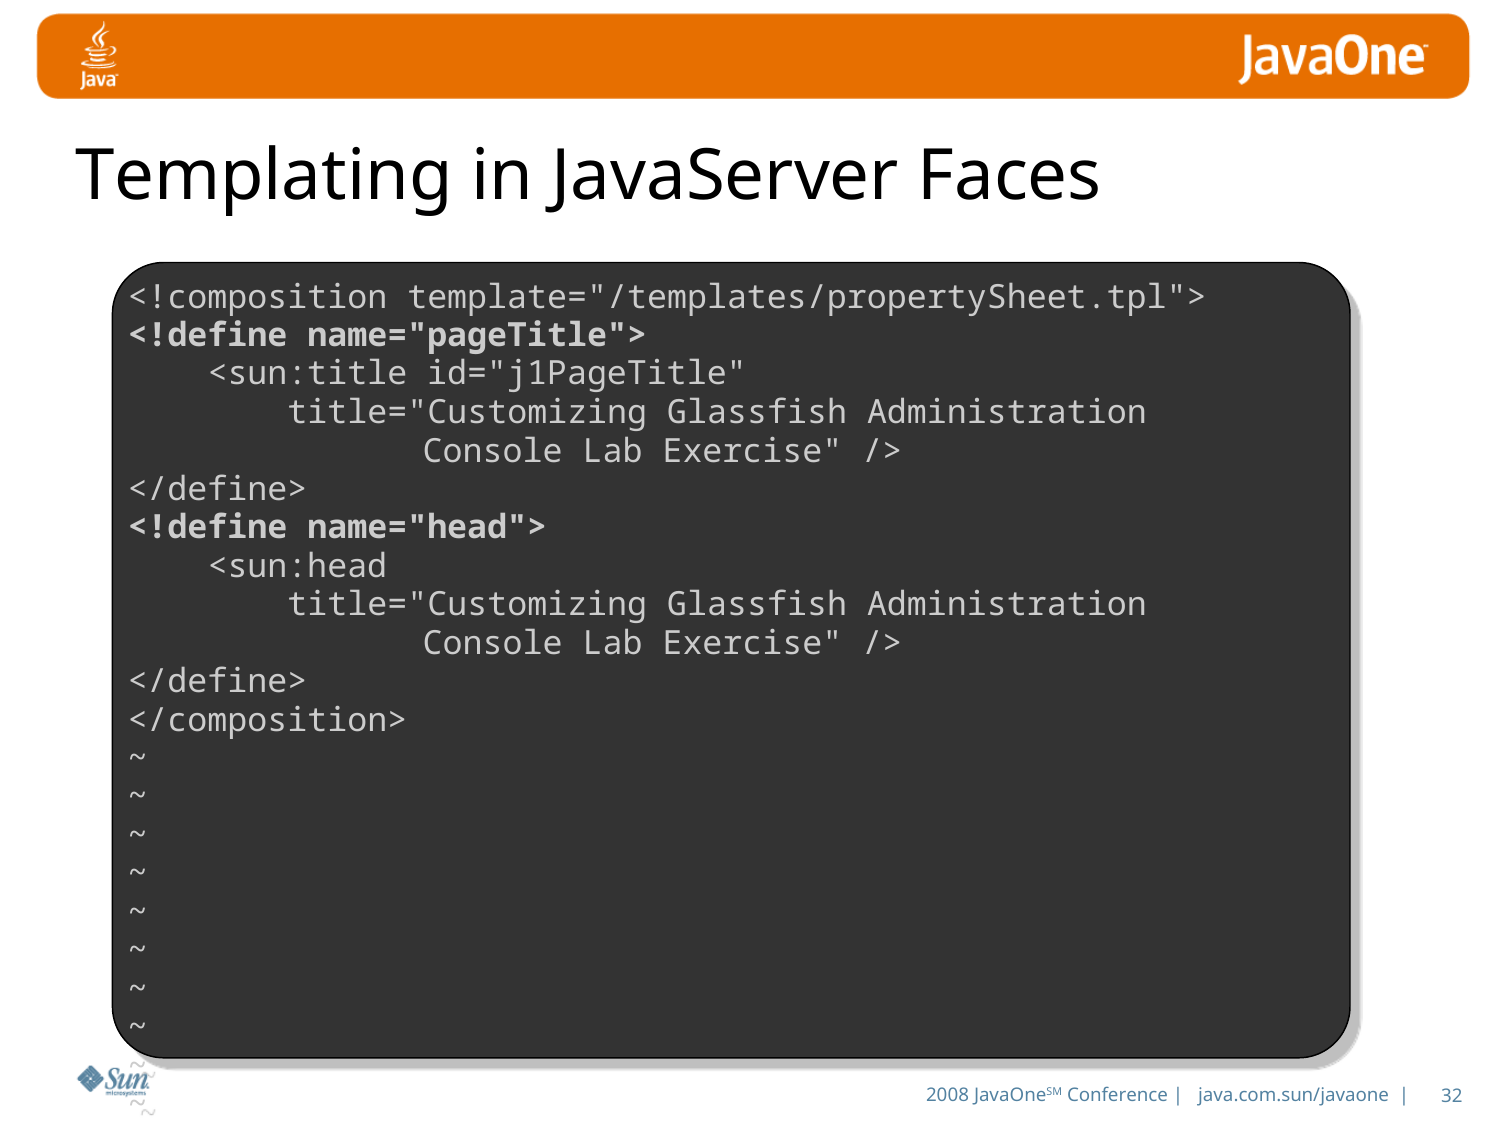

# Templating in JavaServer Faces
<!composition template="/templates/propertySheet.tpl">
<!define name="pageTitle">
 <sun:title id="j1PageTitle"
 title="Customizing Glassfish Administration
				Console Lab Exercise" />
</define>
<!define name="head">
 <sun:head
 title="Customizing Glassfish Administration
				Console Lab Exercise" />
</define>
</composition>
~
~
~
~
~
~
~
~
~
~
“javaOneTemplate.tpl”